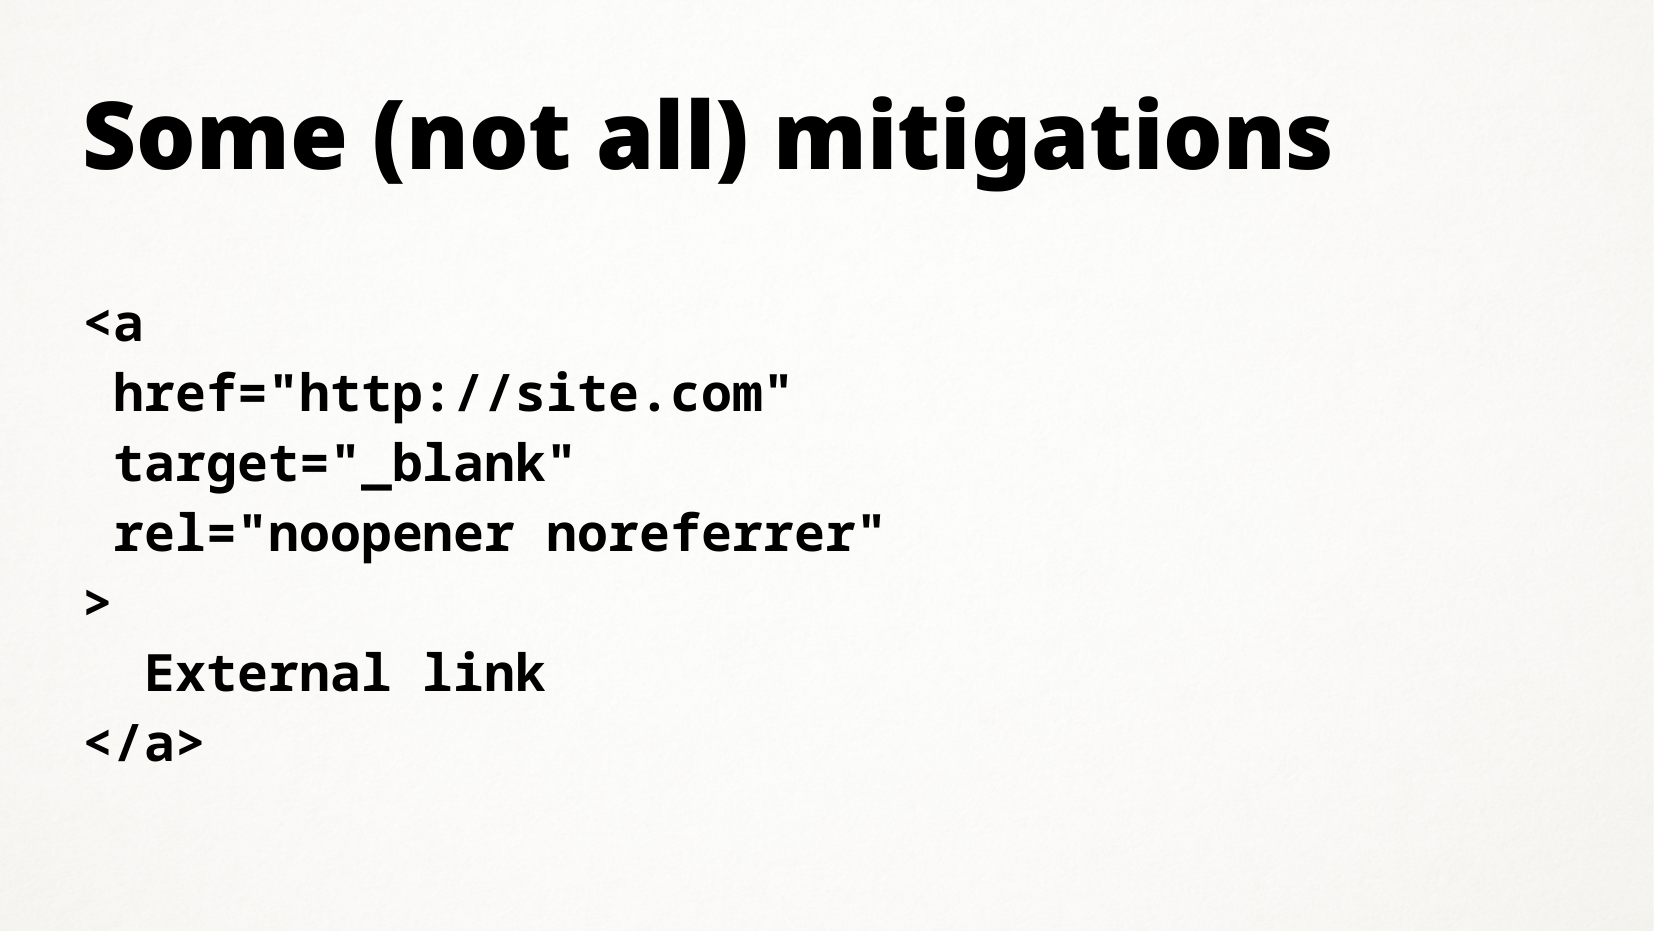

# Some (not all) mitigations
<a
 href="http://site.com"
 target="_blank"
 rel="noopener noreferrer"
>
 External link
</a>